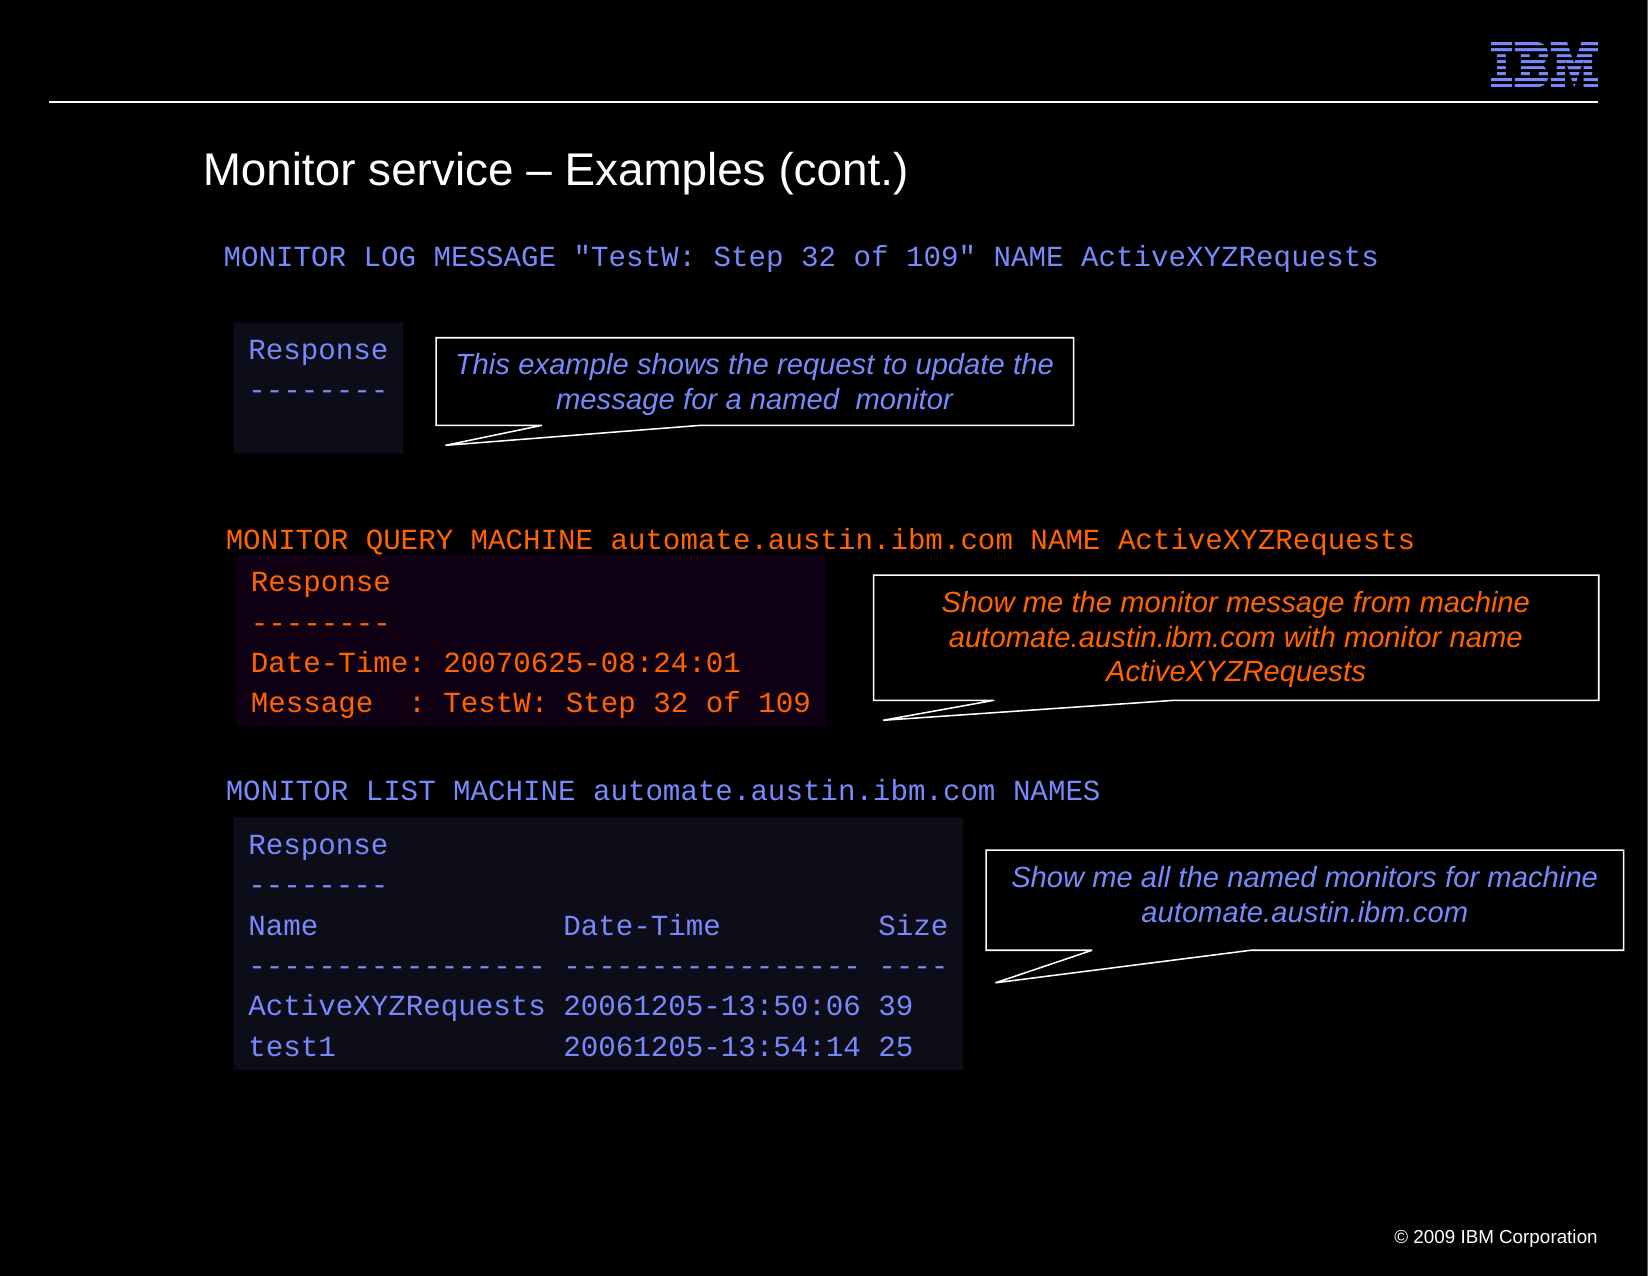

# Monitor service – Examples (cont.)
MONITOR LOG MESSAGE "TestW: Step 32 of 109" NAME ActiveXYZRequests
Response
--------
This example shows the request to update the message for a named monitor
MONITOR QUERY MACHINE automate.austin.ibm.com NAME ActiveXYZRequests
Response
--------
Date-Time: 20070625-08:24:01
Message : TestW: Step 32 of 109
Show me the monitor message from machine automate.austin.ibm.com with monitor name ActiveXYZRequests
MONITOR LIST MACHINE automate.austin.ibm.com NAMES
Response
--------
Name Date-Time Size
----------------- ----------------- ----
ActiveXYZRequests 20061205-13:50:06 39
test1 20061205-13:54:14 25
Show me all the named monitors for machine automate.austin.ibm.com